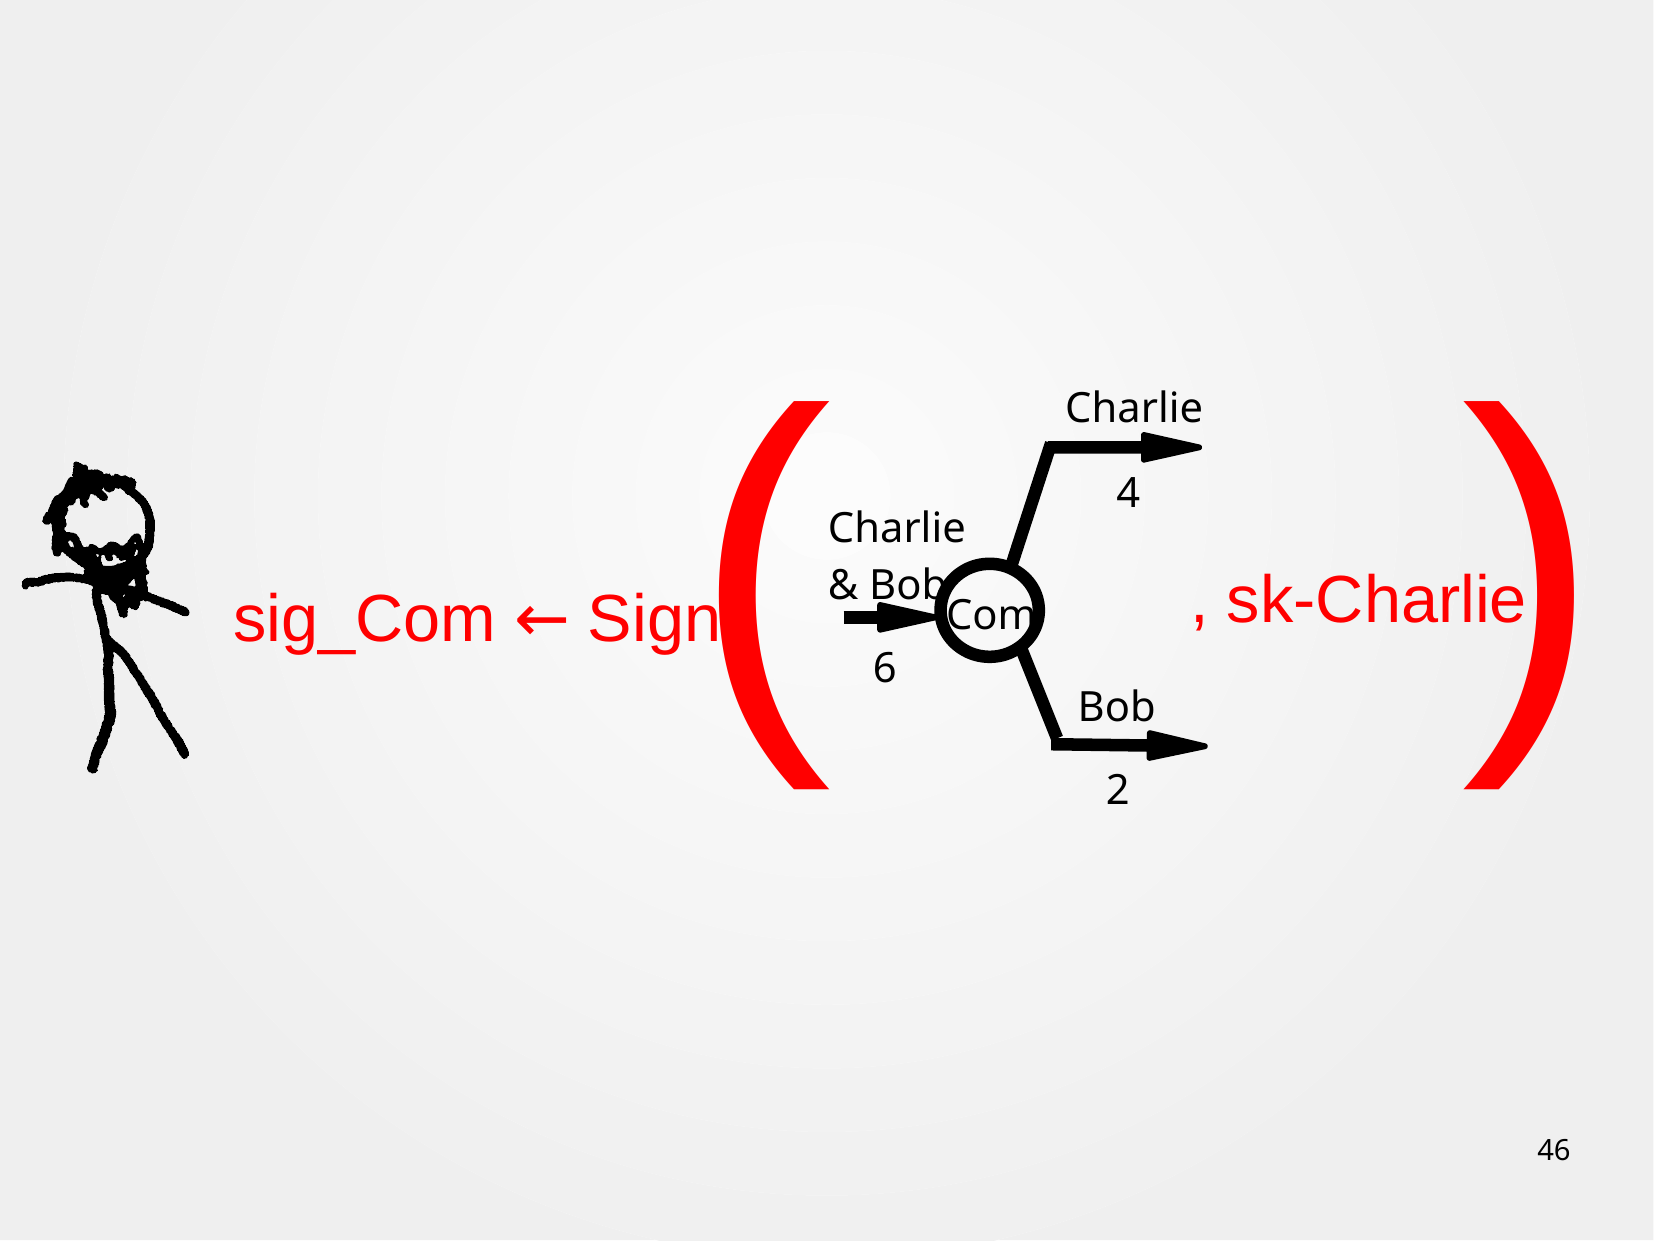

(
)
Charlie
4
Charlie & Bob
, sk-Charlie
sig_Com ← Sign
Com
6
Bob
2
46